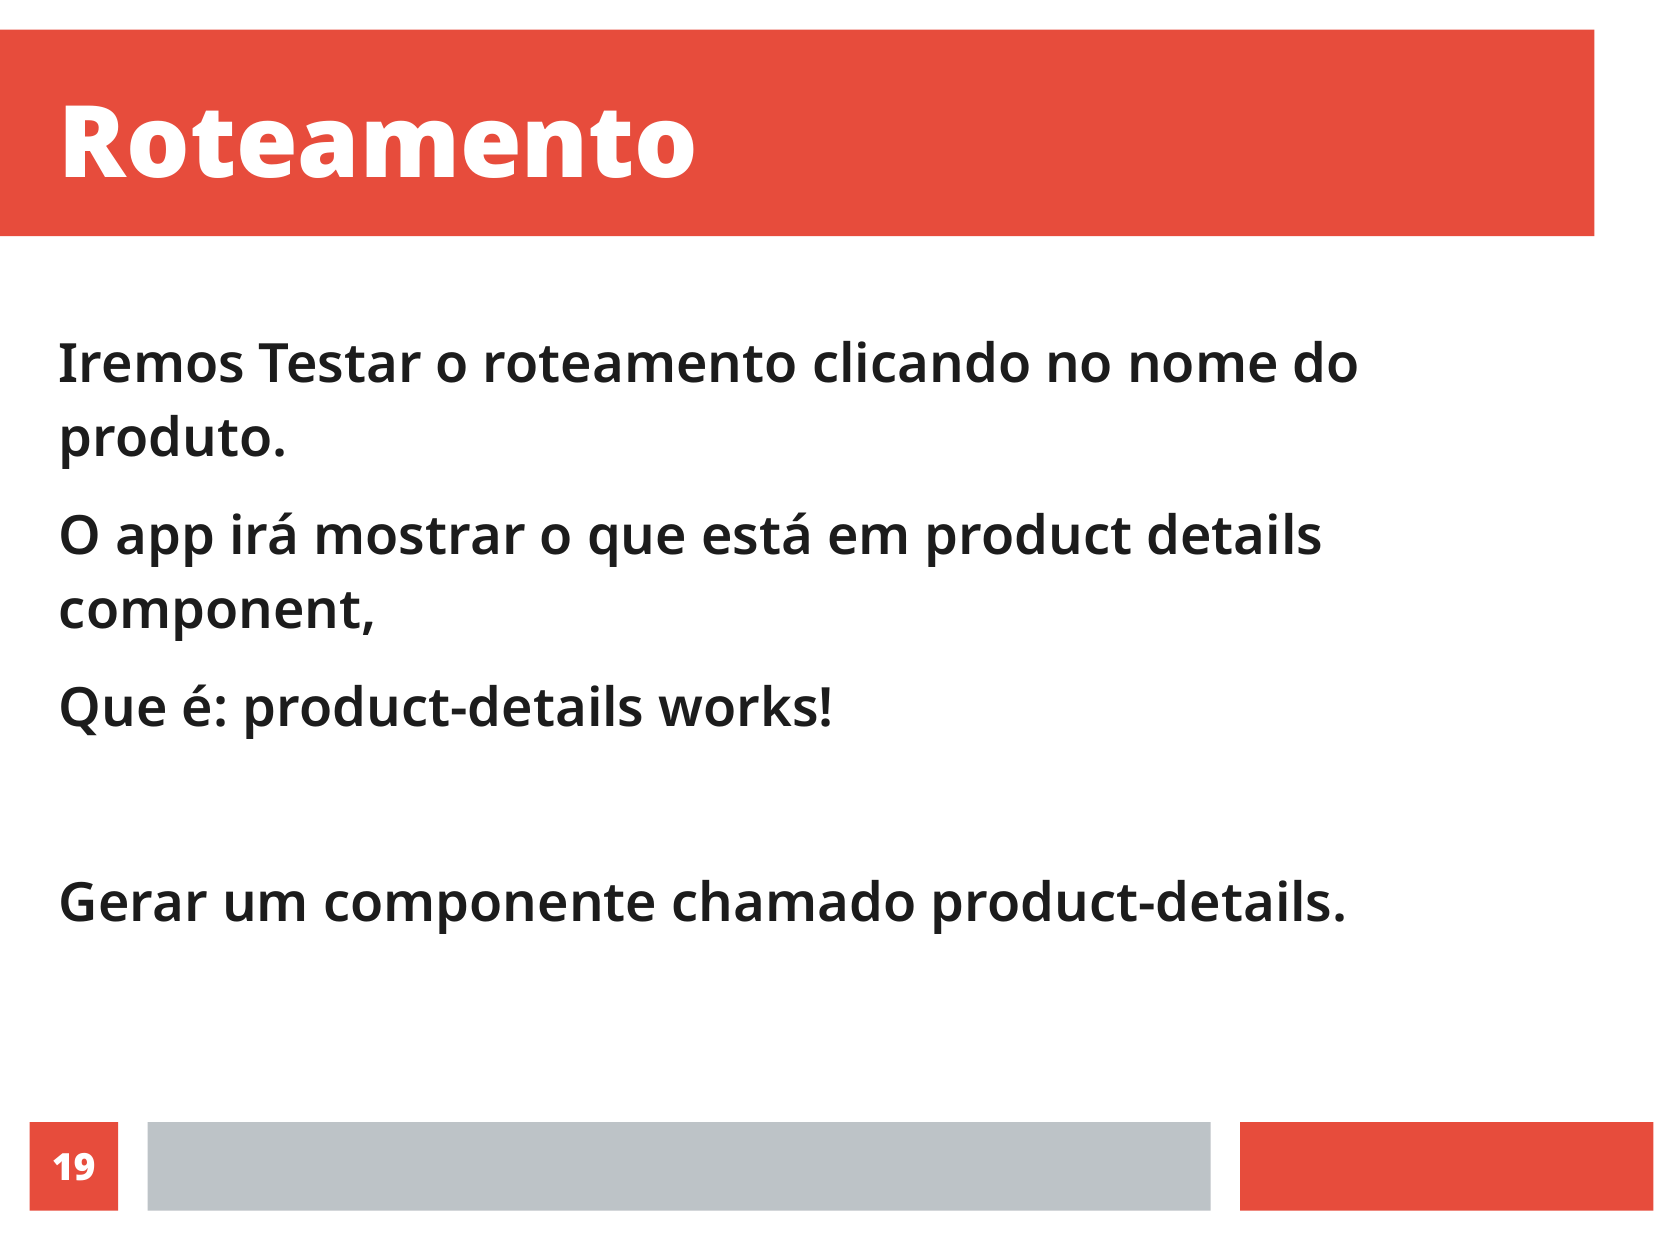

# Roteamento
Iremos Testar o roteamento clicando no nome do produto.
O app irá mostrar o que está em product details component,
Que é: product-details works!
Gerar um componente chamado product-details.
19